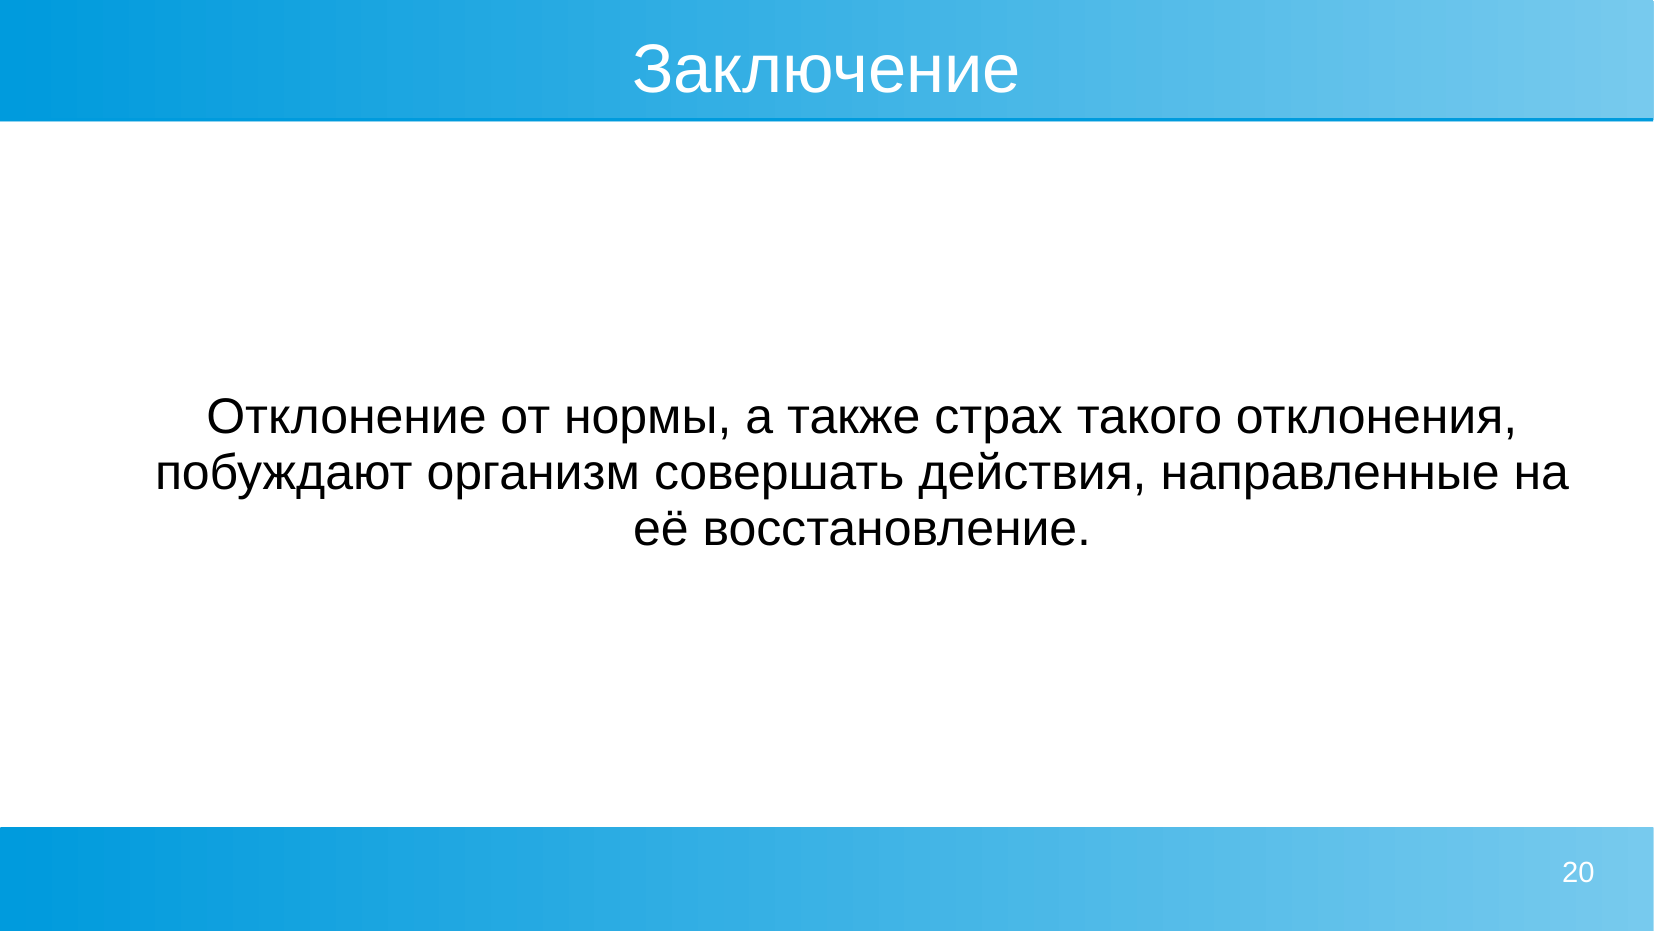

# Заключение
Отклонение от нормы, а также страх такого отклонения, побуждают организм совершать действия, направленные на её восстановление.
20